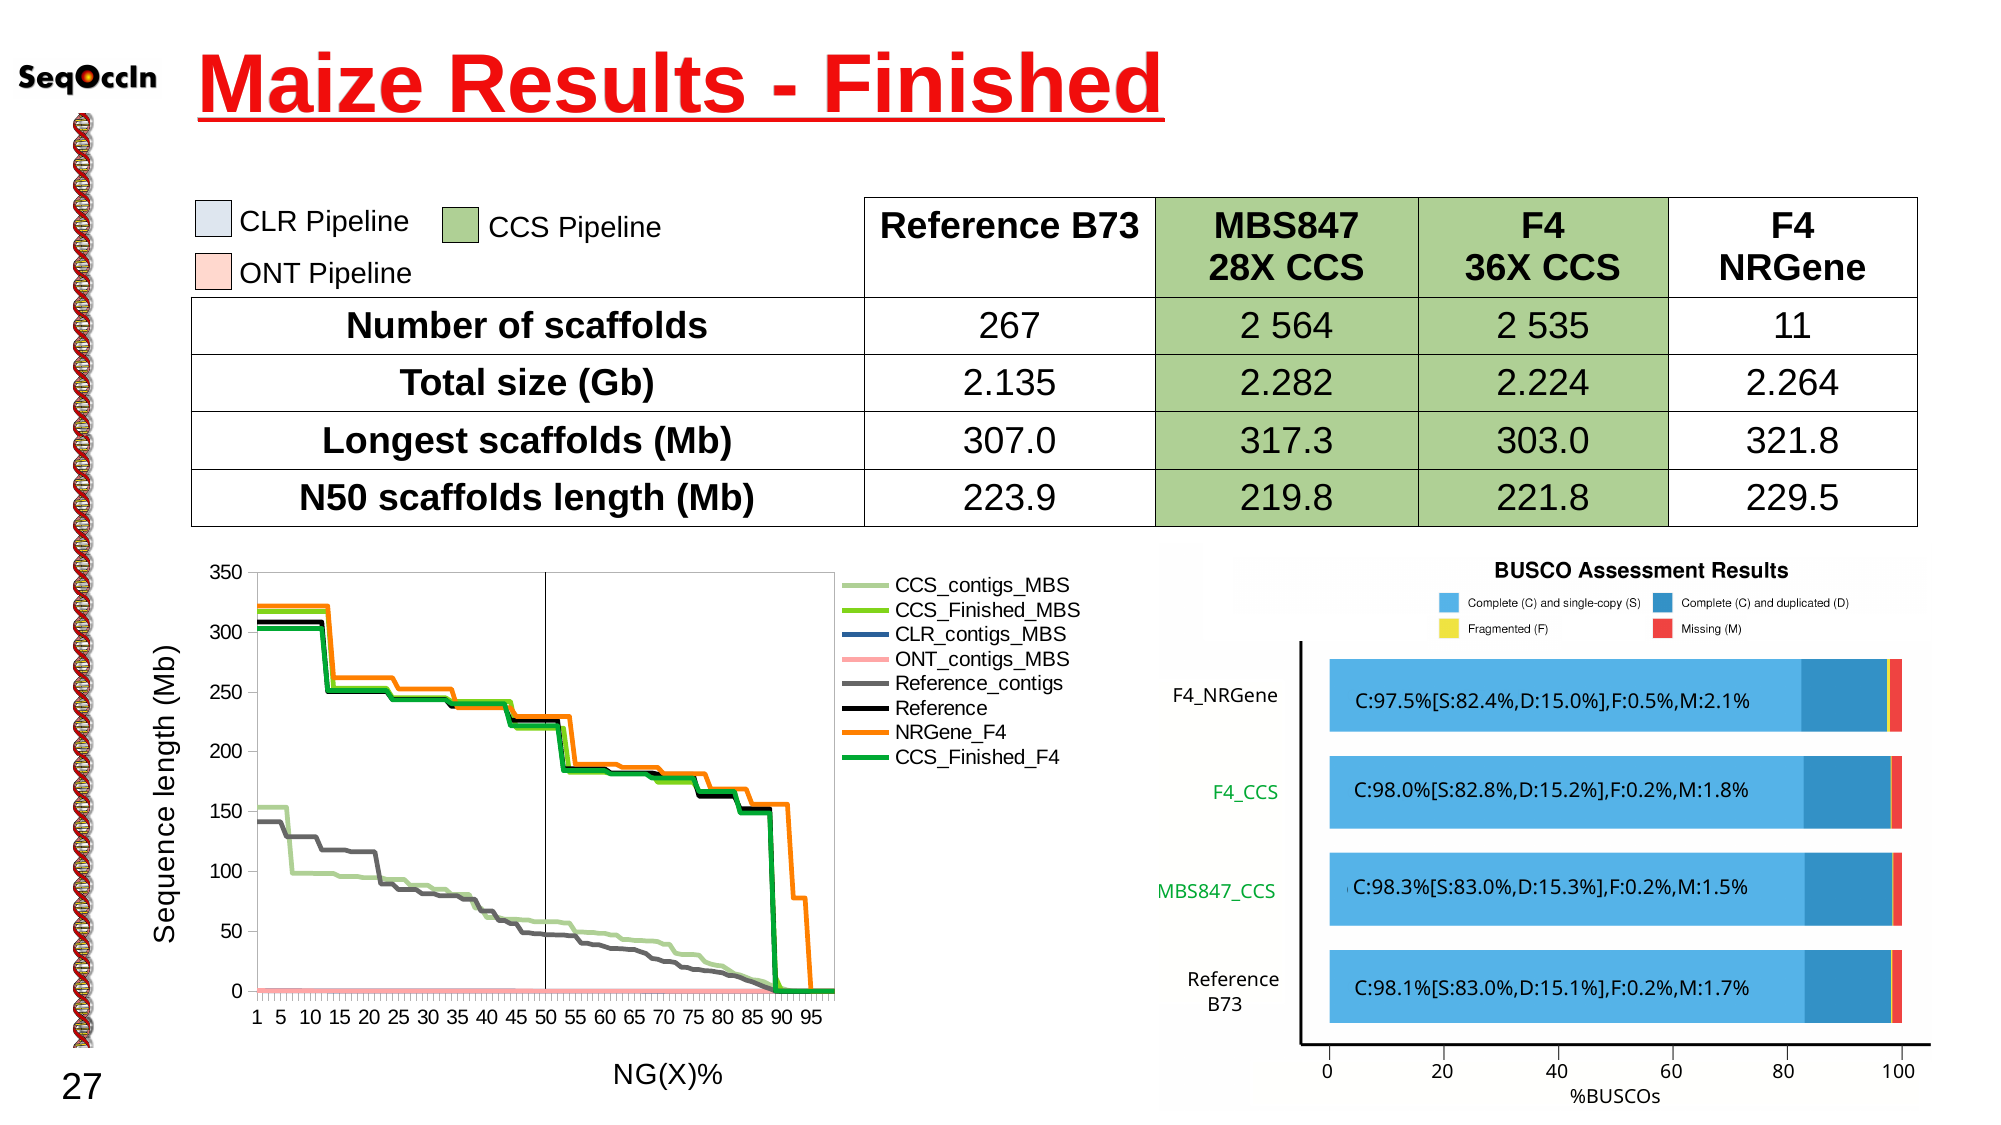

Maize Results - finished
CLR Pipeline
| | Reference B73 | MBS847 28X CCS | F4 36X CCS | F4 NRGene |
| --- | --- | --- | --- | --- |
| Number of scaffolds | 267 | 2 564 | 2 535 | 11 |
| Total size (Gb) | 2.135 | 2.282 | 2.224 | 2.264 |
| Longest scaffolds (Mb) | 307.0 | 317.3 | 303.0 | 321.8 |
| N50 scaffolds length (Mb) | 223.9 | 219.8 | 221.8 | 229.5 |
CCS Pipeline
ONT Pipeline
### Chart
| Category | CCS_contigs_MBS | CCS_Finished_MBS | CLR_contigs_MBS | ONT_contigs_MBS | Reference_contigs | Reference | NRGene_F4 | CCS_Finished_F4 |
|---|---|---|---|---|---|---|---|---|
| 1 | 153.70508 | 317.271455 | 0.736744 | 0.646892 | 141.601273 | 308.452471 | 321.859643 | 303.067 |
| None | 153.70508 | 317.271455 | 0.537609 | 0.550377 | 141.601273 | 308.452471 | 321.859643 | 303.067 |
| None | 153.70508 | 317.271455 | 0.4734 | 0.509779 | 141.601273 | 308.452471 | 321.859643 | 303.067 |
| None | 153.70508 | 317.271455 | 0.440451 | 0.474547 | 141.601273 | 308.452471 | 321.859643 | 303.067 |
| 5 | 153.70508 | 317.271455 | 0.410925 | 0.445941 | 141.601273 | 308.452471 | 321.859643 | 303.067 |
| None | 153.70508 | 317.271455 | 0.387162 | 0.42337 | 129.112449 | 308.452471 | 321.859643 | 303.067 |
| None | 98.63561 | 317.271455 | 0.369336 | 0.40539 | 129.112449 | 308.452471 | 321.859643 | 303.067 |
| None | 98.63561 | 317.271455 | 0.351629 | 0.384236 | 129.112449 | 308.452471 | 321.859643 | 303.067 |
| None | 98.63561 | 317.271455 | 0.336958 | 0.366909 | 129.112449 | 308.452471 | 321.859643 | 303.067 |
| 10 | 98.63561 | 317.271455 | 0.325575 | 0.352748 | 129.112449 | 308.452471 | 321.859643 | 303.067 |
| None | 98.337782 | 317.271455 | 0.31392 | 0.342064 | 129.112449 | 308.452471 | 321.859643 | 303.067 |
| None | 98.337782 | 317.271455 | 0.306568 | 0.33219 | 117.898437 | 308.452471 | 321.859643 | 303.067 |
| None | 98.337782 | 317.271455 | 0.298341 | 0.322488 | 117.898437 | 250.33046 | 321.859643 | 251.21431 |
| None | 98.337782 | 253.056706 | 0.288852 | 0.310628 | 117.898437 | 250.33046 | 261.8987 | 251.21431 |
| 15 | 95.929125 | 253.056706 | 0.280669 | 0.30108 | 117.898437 | 250.33046 | 261.8987 | 251.21431 |
| None | 95.929125 | 253.056706 | 0.271367 | 0.292537 | 117.898437 | 250.33046 | 261.8987 | 251.21431 |
| None | 95.929125 | 253.056706 | 0.264278 | 0.285093 | 116.453534 | 250.33046 | 261.8987 | 251.21431 |
| None | 95.929125 | 253.056706 | 0.258138 | 0.27764 | 116.453534 | 250.33046 | 261.8987 | 251.21431 |
| None | 94.942616 | 253.056706 | 0.251183 | 0.271087 | 116.453534 | 250.33046 | 261.8987 | 251.21431 |
| 20 | 94.942616 | 253.056706 | 0.24603 | 0.264298 | 116.453534 | 250.33046 | 261.8987 | 251.21431 |
| None | 94.942616 | 253.056706 | 0.240472 | 0.257938 | 116.453534 | 250.33046 | 261.8987 | 251.21431 |
| None | 94.942616 | 253.056706 | 0.234681 | 0.251731 | 89.604976 | 250.33046 | 261.8987 | 251.21431 |
| None | 93.329652 | 253.056706 | 0.229194 | 0.246319 | 89.604976 | 250.33046 | 261.8987 | 251.21431 |
| None | 93.329652 | 245.171 | 0.223819 | 0.24055 | 89.604976 | 243.675191 | 261.8987 | 243.417 |
| 25 | 93.329652 | 245.171 | 0.218676 | 0.234797 | 84.926396 | 243.675191 | 252.513387 | 243.417 |
| None | 93.329652 | 245.171 | 0.213757 | 0.228495 | 84.926396 | 243.675191 | 252.513387 | 243.417 |
| None | 88.476588 | 245.171 | 0.208457 | 0.223143 | 84.926396 | 243.675191 | 252.513387 | 243.417 |
| None | 88.476588 | 245.171 | 0.20353 | 0.217826 | 84.926396 | 243.675191 | 252.513387 | 243.417 |
| None | 88.476588 | 245.171 | 0.199461 | 0.212923 | 81.475303 | 243.675191 | 252.513387 | 243.417 |
| 30 | 88.476588 | 245.171 | 0.195506 | 0.207903 | 81.475303 | 243.675191 | 252.513387 | 243.417 |
| None | 85.211256 | 245.171 | 0.191667 | 0.203869 | 81.475303 | 243.675191 | 252.513387 | 243.417 |
| None | 85.211256 | 245.171 | 0.187918 | 0.199621 | 79.739373 | 243.675191 | 252.513387 | 243.417 |
| None | 85.211256 | 245.171 | 0.184514 | 0.195656 | 79.739373 | 243.675191 | 252.513387 | 243.417 |
| None | 80.823346 | 242.1735 | 0.181242 | 0.191806 | 79.739373 | 238.017767 | 252.513387 | 240.2815 |
| 35 | 80.823346 | 242.1735 | 0.177525 | 0.188372 | 79.739373 | 238.017767 | 236.758306 | 240.2815 |
| None | 80.823346 | 242.1735 | 0.174569 | 0.185051 | 76.782851 | 238.017767 | 236.758306 | 240.2815 |
| None | 80.823346 | 242.1735 | 0.171098 | 0.181209 | 76.782851 | 238.017767 | 236.758306 | 240.2815 |
| None | 69.486696 | 242.1735 | 0.167954 | 0.177576 | 76.782851 | 238.017767 | 236.758306 | 240.2815 |
| None | 69.486696 | 242.1735 | 0.165187 | 0.174421 | 66.94452 | 238.017767 | 236.758306 | 240.2815 |
| 40 | 61.594608 | 242.1735 | 0.162158 | 0.170959 | 66.94452 | 238.017767 | 236.758306 | 240.2815 |
| None | 61.594608 | 242.1735 | 0.15883 | 0.167526 | 66.94452 | 238.017767 | 236.758306 | 240.2815 |
| None | 61.594608 | 242.1735 | 0.155659 | 0.164634 | 59.185241 | 238.017767 | 236.758306 | 240.2815 |
| None | 60.101105 | 242.1735 | 0.152869 | 0.161431 | 59.185241 | 238.017767 | 236.758306 | 240.2815 |
| None | 60.101105 | 242.1735 | 0.149982 | 0.158624 | 56.504236 | 226.353449 | 236.758306 | 221.8535 |
| 45 | 60.101105 | 219.798 | 0.147048 | 0.155808 | 56.504236 | 226.353449 | 229.552323 | 221.8535 |
| None | 59.598024 | 219.798 | 0.144456 | 0.15258 | 48.944911 | 226.353449 | 229.552323 | 221.8535 |
| None | 59.598024 | 219.798 | 0.141636 | 0.15026 | 48.944911 | 226.353449 | 229.552323 | 221.8535 |
| None | 58.120441 | 219.798 | 0.138977 | 0.147348 | 48.117388 | 226.353449 | 229.552323 | 221.8535 |
| None | 58.120441 | 219.798 | 0.136272 | 0.144752 | 48.117388 | 226.353449 | 229.552323 | 221.8535 |
| 50 | 58.05551 | 219.798 | 0.13389 | 0.142323 | 47.155124 | 226.353449 | 229.552323 | 221.8535 |
| None | 58.05551 | 219.798 | 0.131385 | 0.139504 | 47.155124 | 226.353449 | 229.552323 | 221.8535 |
| None | 58.05551 | 219.798 | 0.129095 | 0.136921 | 47.037903 | 226.353449 | 229.552323 | 221.8535 |
| None | 57.102331 | 219.798 | 0.126677 | 0.134313 | 47.037903 | 185.808916 | 229.552323 | 184.352 |
| None | 57.102331 | 182.9265 | 0.124408 | 0.131922 | 46.361151 | 185.808916 | 229.552323 | 184.352 |
| 55 | 49.597089 | 182.9265 | 0.122173 | 0.129798 | 46.361151 | 185.808916 | 189.587871 | 184.352 |
| None | 49.597089 | 182.9265 | 0.120063 | 0.12716 | 40.160714 | 185.808916 | 189.587871 | 184.352 |
| None | 49.174461 | 182.9265 | 0.118049 | 0.124813 | 40.160714 | 185.808916 | 189.587871 | 184.352 |
| None | 49.174461 | 182.9265 | 0.115874 | 0.122595 | 38.840654 | 185.808916 | 189.587871 | 184.352 |
| None | 48.361344 | 182.9265 | 0.113882 | 0.120398 | 38.840654 | 185.808916 | 189.587871 | 184.352 |
| 60 | 48.361344 | 182.9265 | 0.112024 | 0.117996 | 37.311257 | 185.808916 | 189.587871 | 184.352 |
| None | 47.006752 | 181.951574 | 0.110104 | 0.116066 | 35.683874 | 182.411202 | 189.587871 | 181.532067 |
| None | 47.006752 | 181.951574 | 0.107839 | 0.113979 | 35.683874 | 182.411202 | 189.587871 | 181.532067 |
| None | 43.238946 | 181.951574 | 0.10583 | 0.111912 | 35.502485 | 182.411202 | 187.067384 | 181.532067 |
| None | 43.238946 | 181.951574 | 0.103889 | 0.109894 | 34.92572 | 182.411202 | 187.067384 | 181.532067 |
| 65 | 42.4752 | 181.951574 | 0.102118 | 0.10782 | 34.92572 | 182.411202 | 187.067384 | 181.532067 |
| None | 42.4752 | 181.951574 | 0.10019 | 0.105934 | 33.137027 | 182.411202 | 187.067384 | 181.532067 |
| None | 42.026036 | 181.951574 | 0.098458 | 0.104143 | 31.544283 | 182.411202 | 187.067384 | 181.532067 |
| None | 42.026036 | 181.951574 | 0.096752 | 0.102429 | 27.467584 | 182.411202 | 187.067384 | 178.13 |
| None | 41.451644 | 174.633087 | 0.094954 | 0.100521 | 26.743268 | 181.357234 | 187.067384 | 178.13 |
| 70 | 39.206352 | 174.633087 | 0.093263 | 0.098781 | 24.868529 | 181.357234 | 181.746457 | 178.13 |
| None | 39.206352 | 174.633087 | 0.091597 | 0.096943 | 24.868529 | 181.357234 | 181.746457 | 178.13 |
| None | 31.848596 | 174.633087 | 0.09021 | 0.0951 | 24.014571 | 181.357234 | 181.746457 | 178.13 |
| None | 30.794815 | 174.633087 | 0.088693 | 0.093389 | 20.099827 | 181.357234 | 181.746457 | 178.13 |
| None | 30.794815 | 174.633087 | 0.086973 | 0.091739 | 19.896264 | 181.357234 | 181.746457 | 178.13 |
| 75 | 30.723343 | 174.633087 | 0.085386 | 0.090244 | 18.178078 | 181.357234 | 181.746457 | 178.13 |
| None | 30.143118 | 166.947963 | 0.083908 | 0.088612 | 18.11688 | 163.004744 | 181.746457 | 166.871 |
| None | 24.609664 | 166.947963 | 0.082171 | 0.087024 | 17.151928 | 163.004744 | 181.746457 | 166.871 |
| None | 22.709204 | 166.947963 | 0.080662 | 0.085424 | 16.969847 | 163.004744 | 169.030636 | 166.871 |
| None | 21.642739 | 166.947963 | 0.07906 | 0.083883 | 16.105616 | 163.004744 | 169.030636 | 166.871 |
| 80 | 21.106908 | 166.947963 | 0.07772 | 0.08245 | 15.426293 | 163.004744 | 169.030636 | 166.871 |
| None | 17.841545 | 166.947963 | 0.076233 | 0.080786 | 13.197108 | 163.004744 | 169.030636 | 166.871 |
| None | 14.575582 | 166.947963 | 0.074948 | 0.079348 | 13.062179 | 163.004744 | 169.030636 | 166.871 |
| None | 13.526026 | 149.482511 | 0.073744 | 0.077984 | 11.55814 | 152.435371 | 169.030636 | 148.94516 |
| None | 11.666177 | 149.482511 | 0.072314 | 0.076617 | 9.280452 | 152.435371 | 169.030636 | 148.94516 |
| 85 | 9.58477 | 149.482511 | 0.07099 | 0.075291 | 7.962132 | 152.435371 | 156.211393 | 148.94516 |
| None | 9.15135 | 149.482511 | 0.069786 | 0.073927 | 5.96011 | 152.435371 | 156.211393 | 148.94516 |
| None | 7.911986 | 149.482511 | 0.068462 | 0.072681 | 3.852632 | 152.435371 | 156.211393 | 148.94516 |
| None | 5.424962 | 149.482511 | 0.067226 | 0.07137 | 2.194189 | 152.435371 | 156.211393 | 148.94516 |
| None | 3.920165 | 11.571375 | 0.066085 | 0.069897 | 0.123043 | 0.190448 | 156.211393 | 0.210058 |
| 90 | 2.481374 | 0.51658 | 0.064877 | 0.068674 | 0.066728 | 0.073359 | 156.211393 | 0.05848 |
| None | 0.891105 | 0.16 | 0.063582 | 0.067502 | 0.0 | 0.0 | 156.211393 | 0.03218 |
| None | 0.214439 | 0.086 | 0.06238 | 0.066255 | 0.0 | 0.0 | 77.839303 | 0.024896 |
| None | 0.054214 | 0.04545 | 0.061102 | 0.064986 | 0.0 | 0.0 | 77.839303 | 0.0 |
| None | 0.033761 | 0.032099 | 0.059931 | 0.063818 | 0.0 | 0.0 | 77.839303 | 0.0 |
| 95 | 0.022092 | 0.018862 | 0.058764 | 0.062707 | 0.0 | 0.0 | 0.0 | 0.0 |
| None | 0.0 | 0.0 | 0.057681 | 0.06144 | 0.0 | 0.0 | 0.0 | 0.0 |
| None | 0.0 | 0.0 | 0.056704 | 0.060291 | 0.0 | 0.0 | 0.0 | 0.0 |
| None | 0.0 | 0.0 | 0.055591 | 0.059147 | 0.0 | 0.0 | 0.0 | 0.0 |
| None | 0.0 | 0.0 | 0.054547 | 0.058056 | 0.0 | 0.0 | 0.0 | 0.0 |